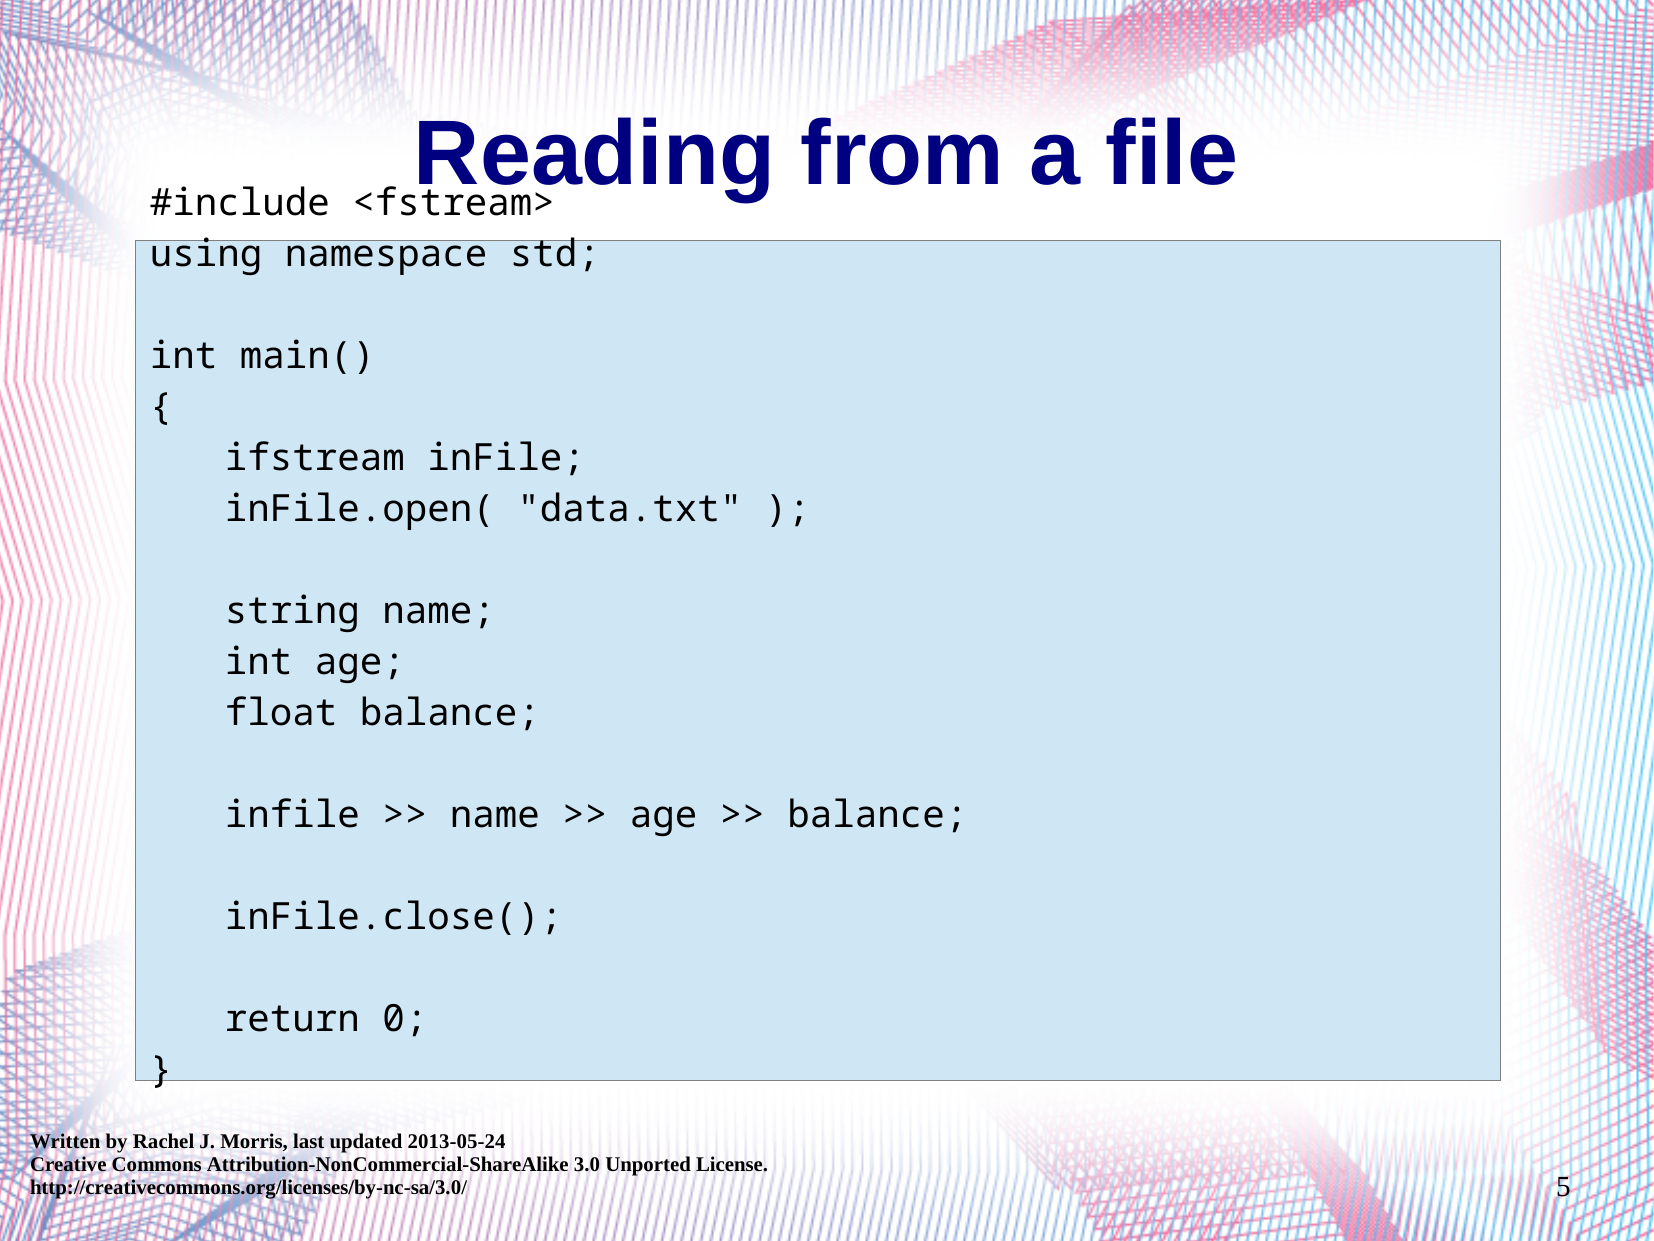

# Reading from a file
#include <fstream>
using namespace std;
int main()
{
	ifstream inFile;
	inFile.open( "data.txt" );
	string name;
	int age;
	float balance;
	infile >> name >> age >> balance;
	inFile.close();
	return 0;
}
5